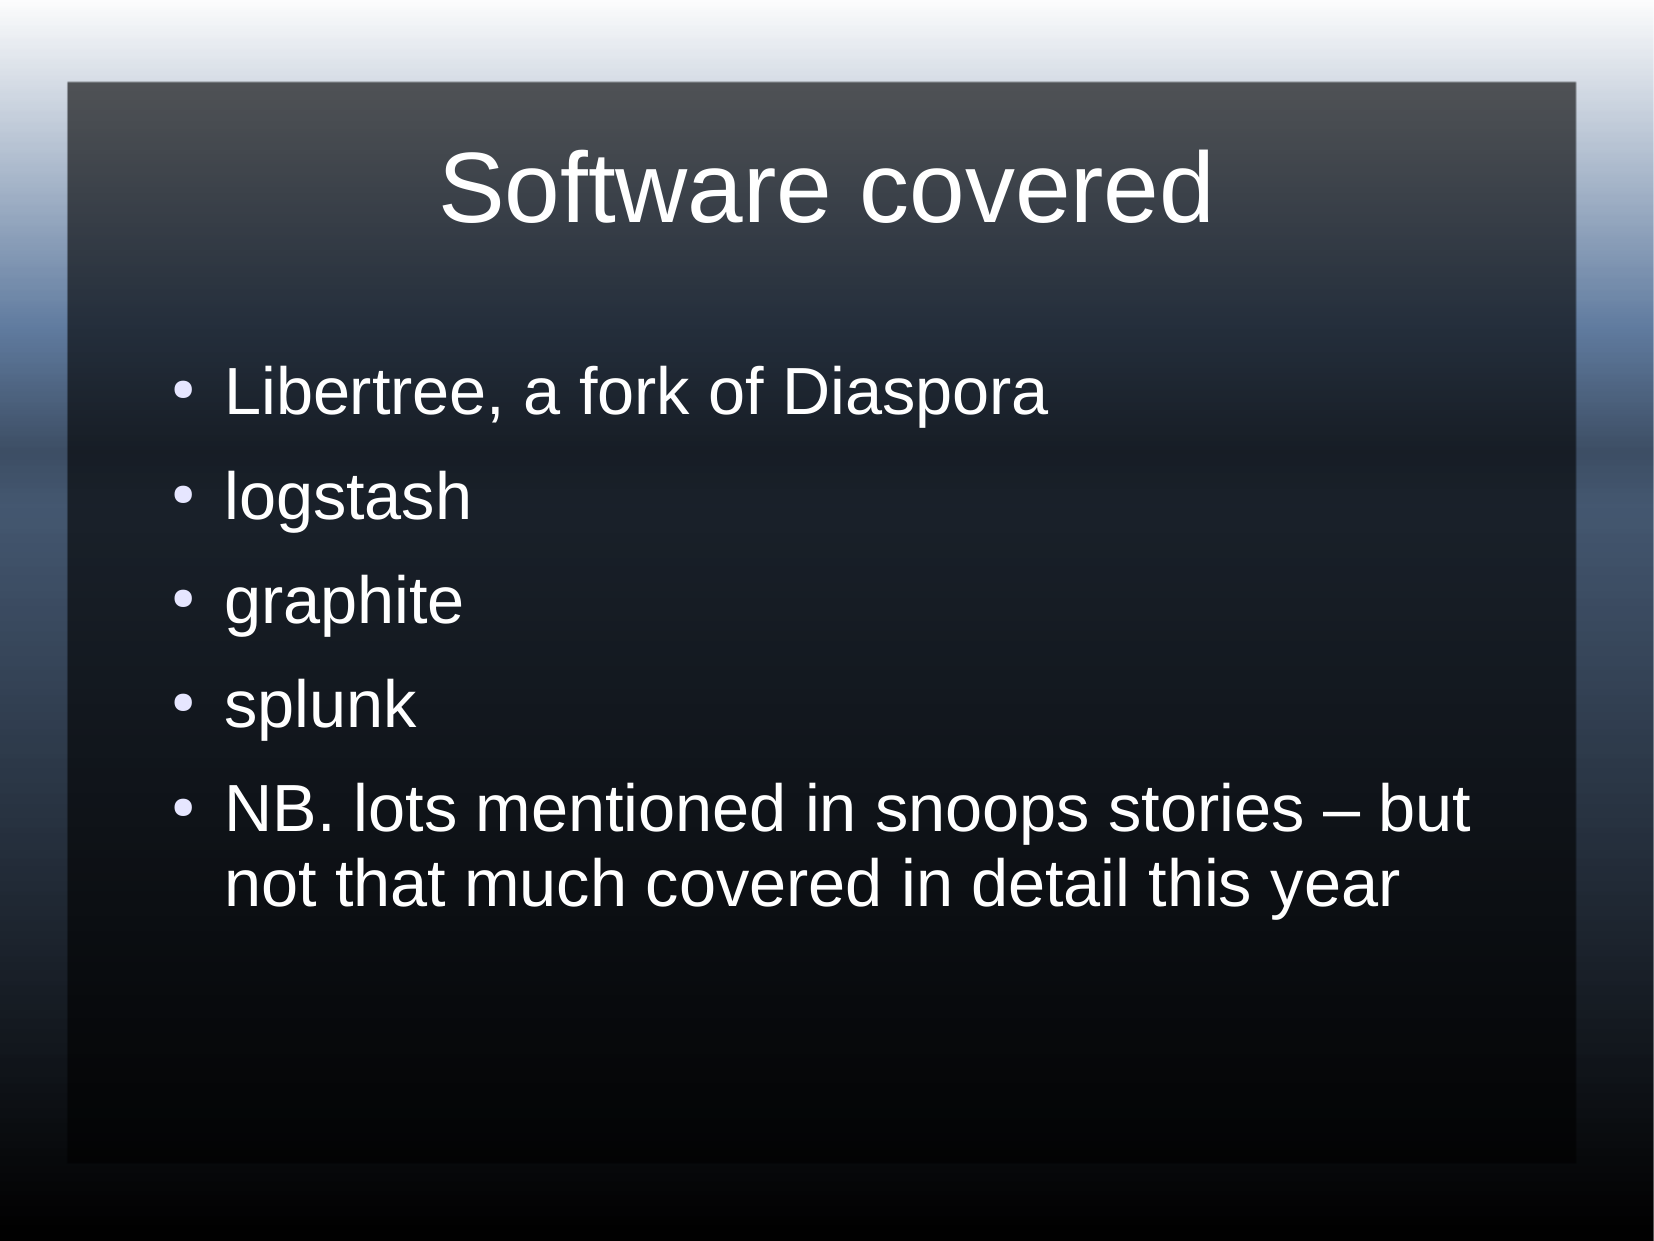

# Software covered
Libertree, a fork of Diaspora
logstash
graphite
splunk
NB. lots mentioned in snoops stories – but not that much covered in detail this year